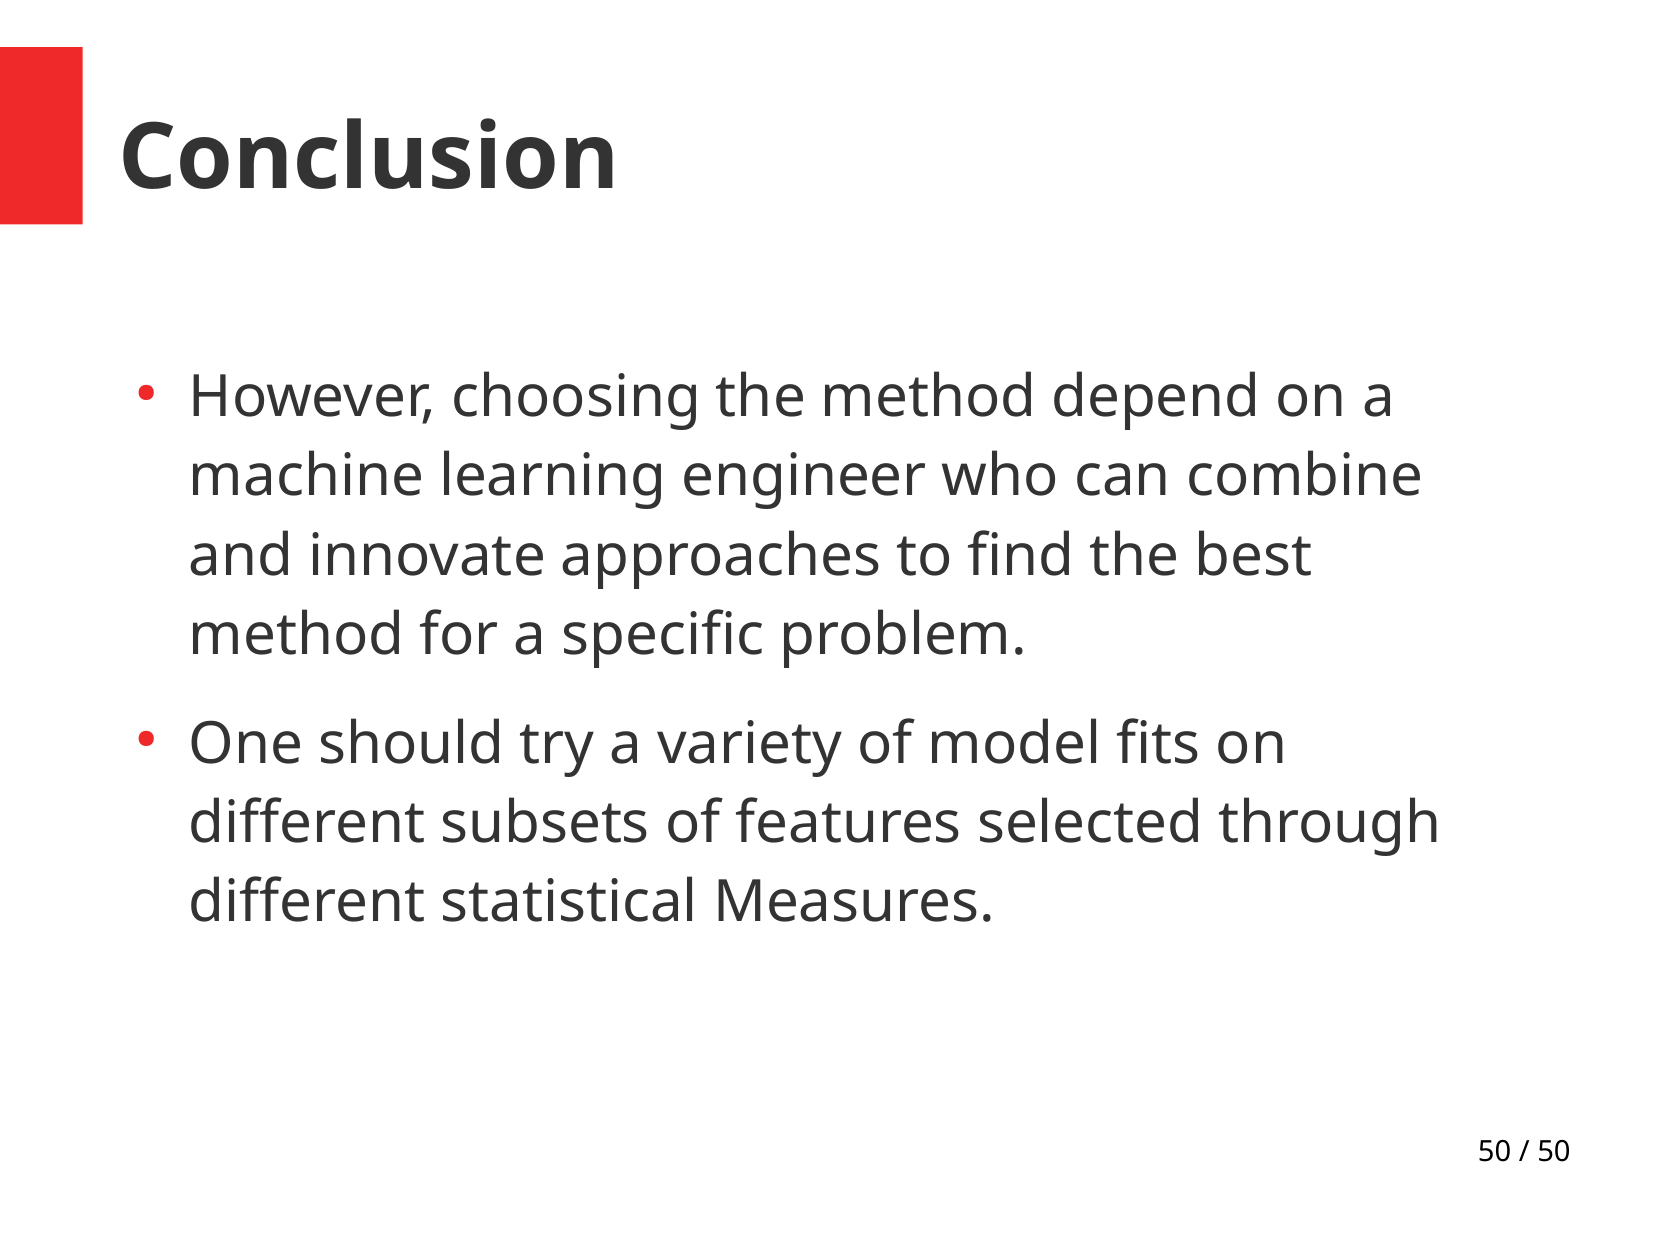

# Conclusion
However, choosing the method depend on a machine learning engineer who can combine and innovate approaches to find the best method for a specific problem.
One should try a variety of model fits on different subsets of features selected through different statistical Measures.
50